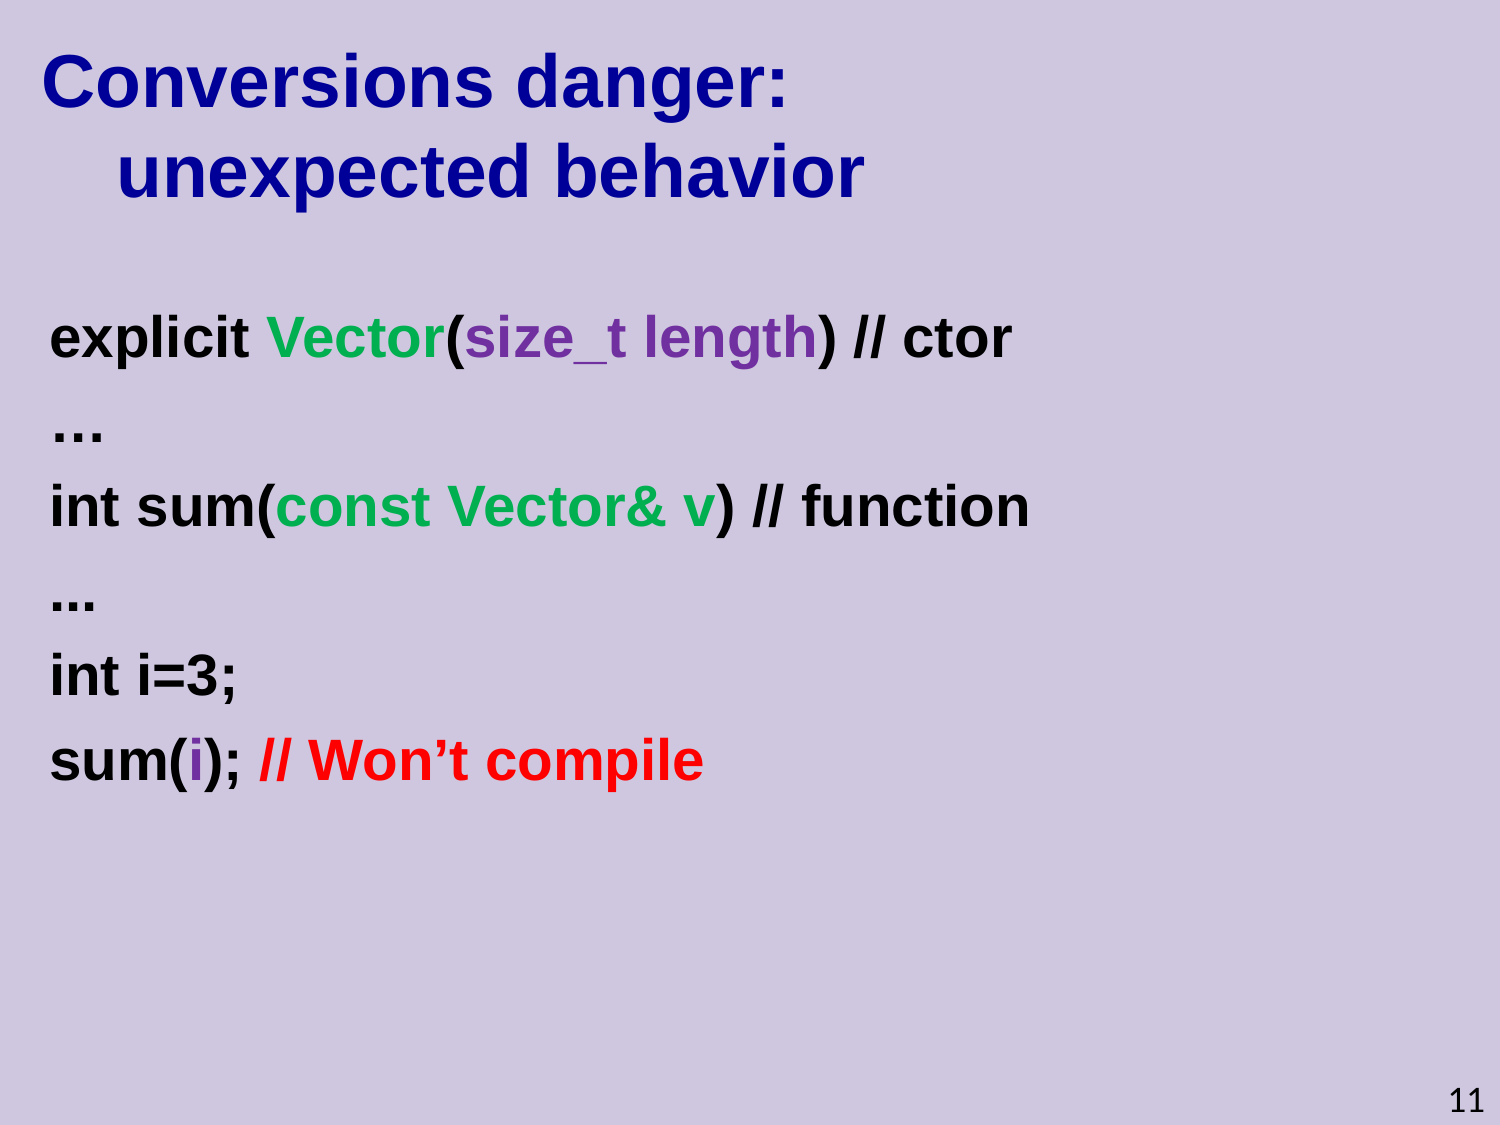

# Conversions danger: unexpected behavior
explicit Vector(size_t length) // ctor
…
int sum(const Vector& v) // function
...
int i=3;
sum(i); // Won’t compile